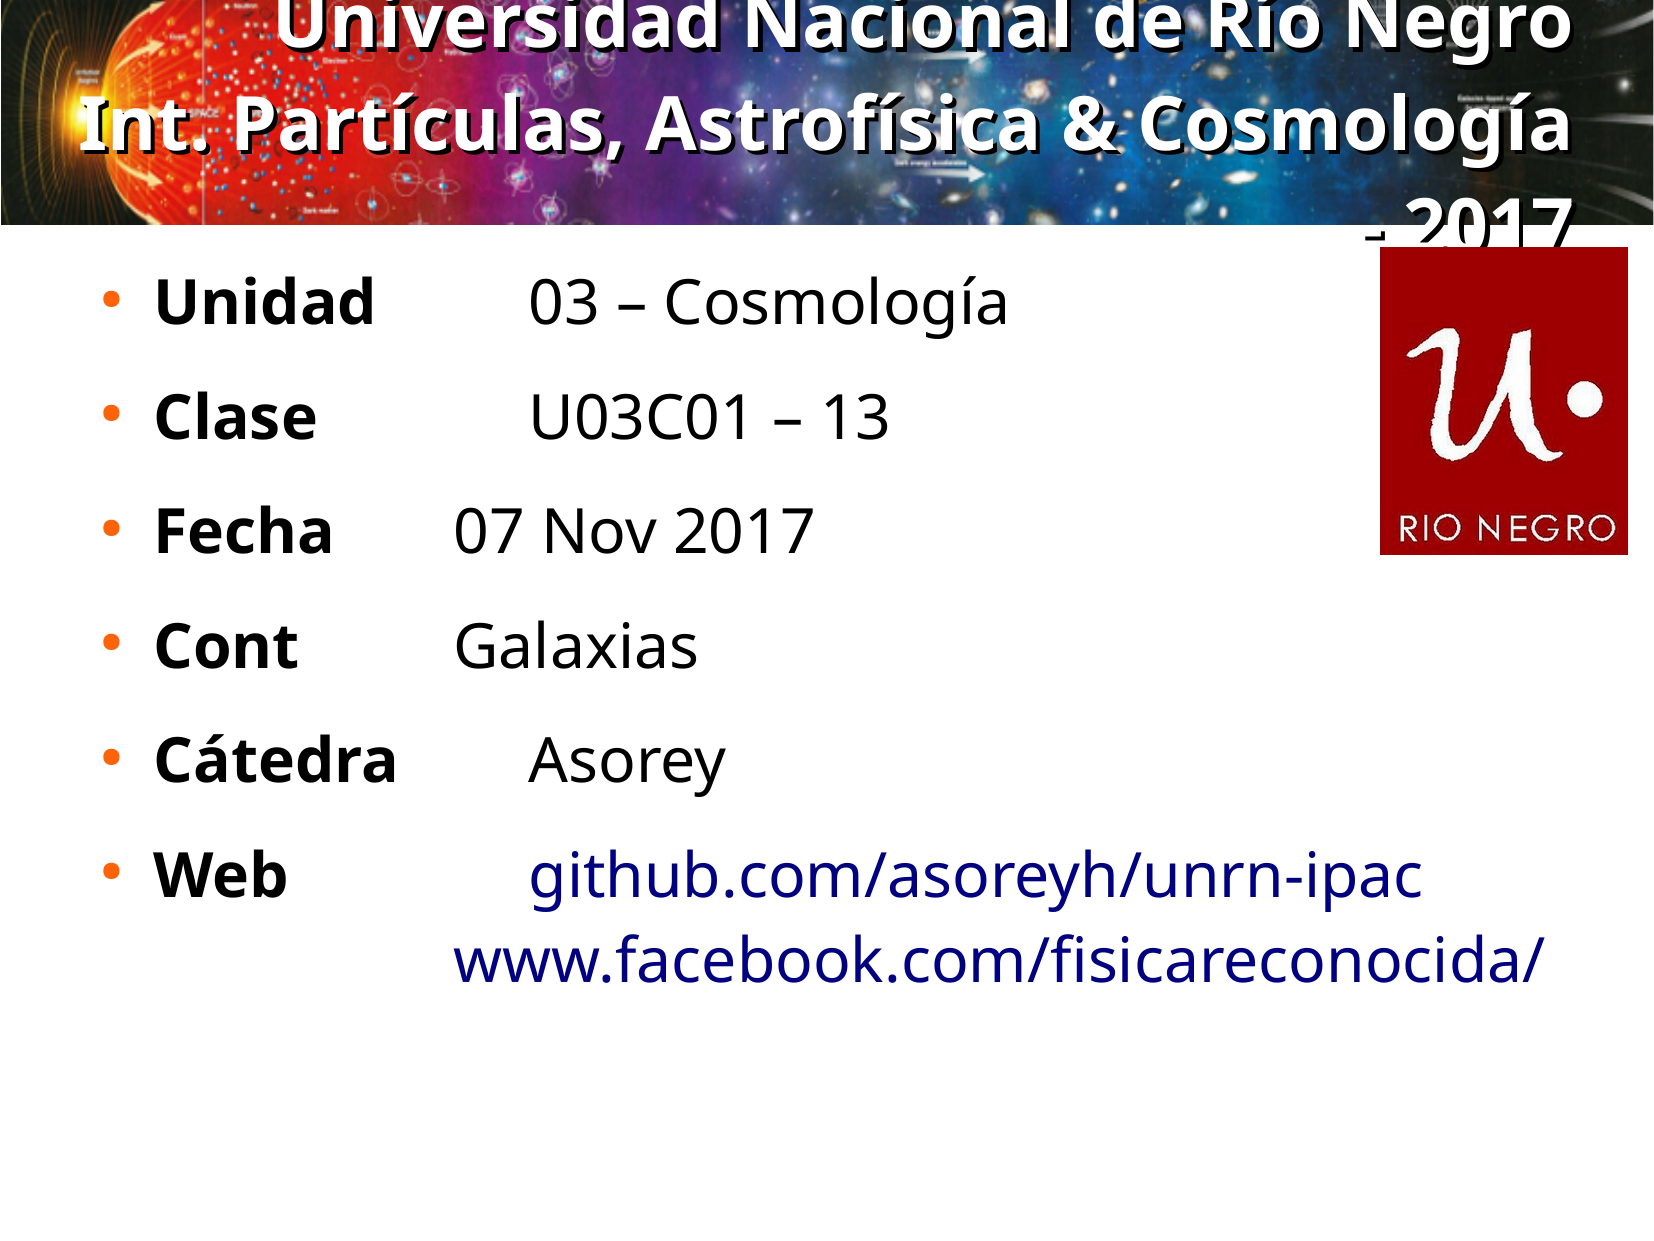

# Universidad Nacional de Río Negro Int. Partículas, Astrofísica & Cosmología - 2017
Unidad 		03 – Cosmología
Clase			U03C01 – 13
Fecha		07 Nov 2017
Cont			Galaxias
Cátedra		Asorey
Web 			github.com/asoreyh/unrn-ipac
				www.facebook.com/fisicareconocida/